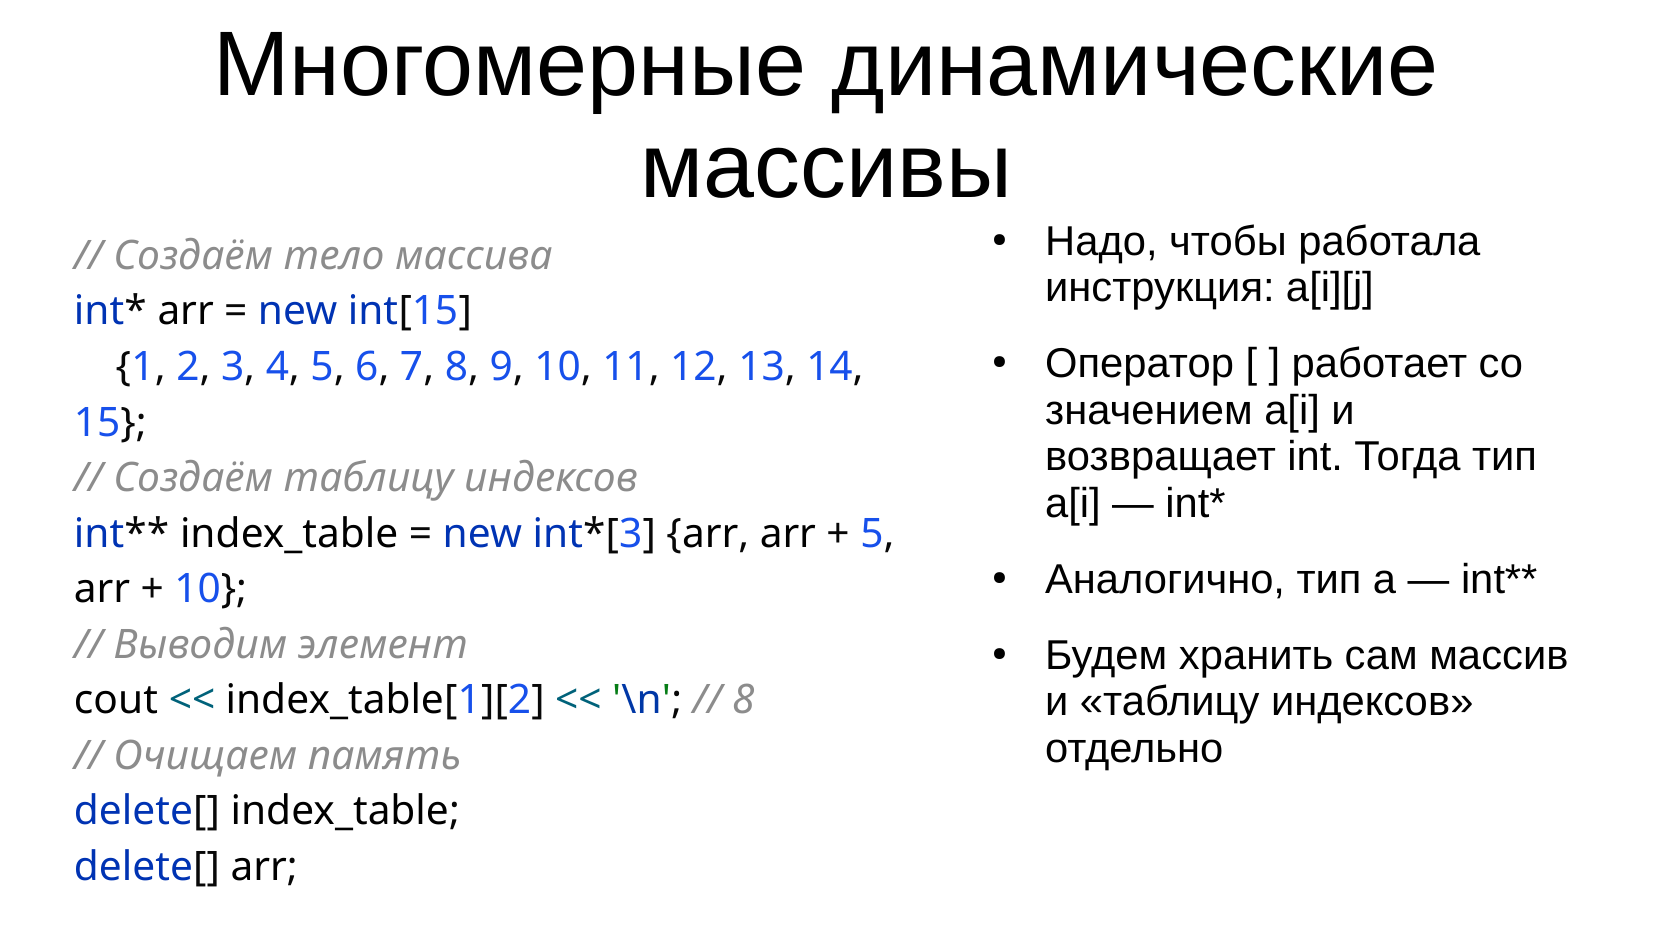

# Многомерные динамические массивы
Надо, чтобы работала инструкция: a[i][j]
Оператор [ ] работает со значением a[i] и возвращает int. Тогда тип a[i] — int*
Аналогично, тип a — int**
Будем хранить сам массив и «таблицу индексов» отдельно
// Создаём тело массива
int* arr = new int[15]
 {1, 2, 3, 4, 5, 6, 7, 8, 9, 10, 11, 12, 13, 14, 15};
// Создаём таблицу индексов
int** index_table = new int*[3] {arr, arr + 5, arr + 10};
// Выводим элемент
cout << index_table[1][2] << '\n'; // 8
// Очищаем память
delete[] index_table;
delete[] arr;